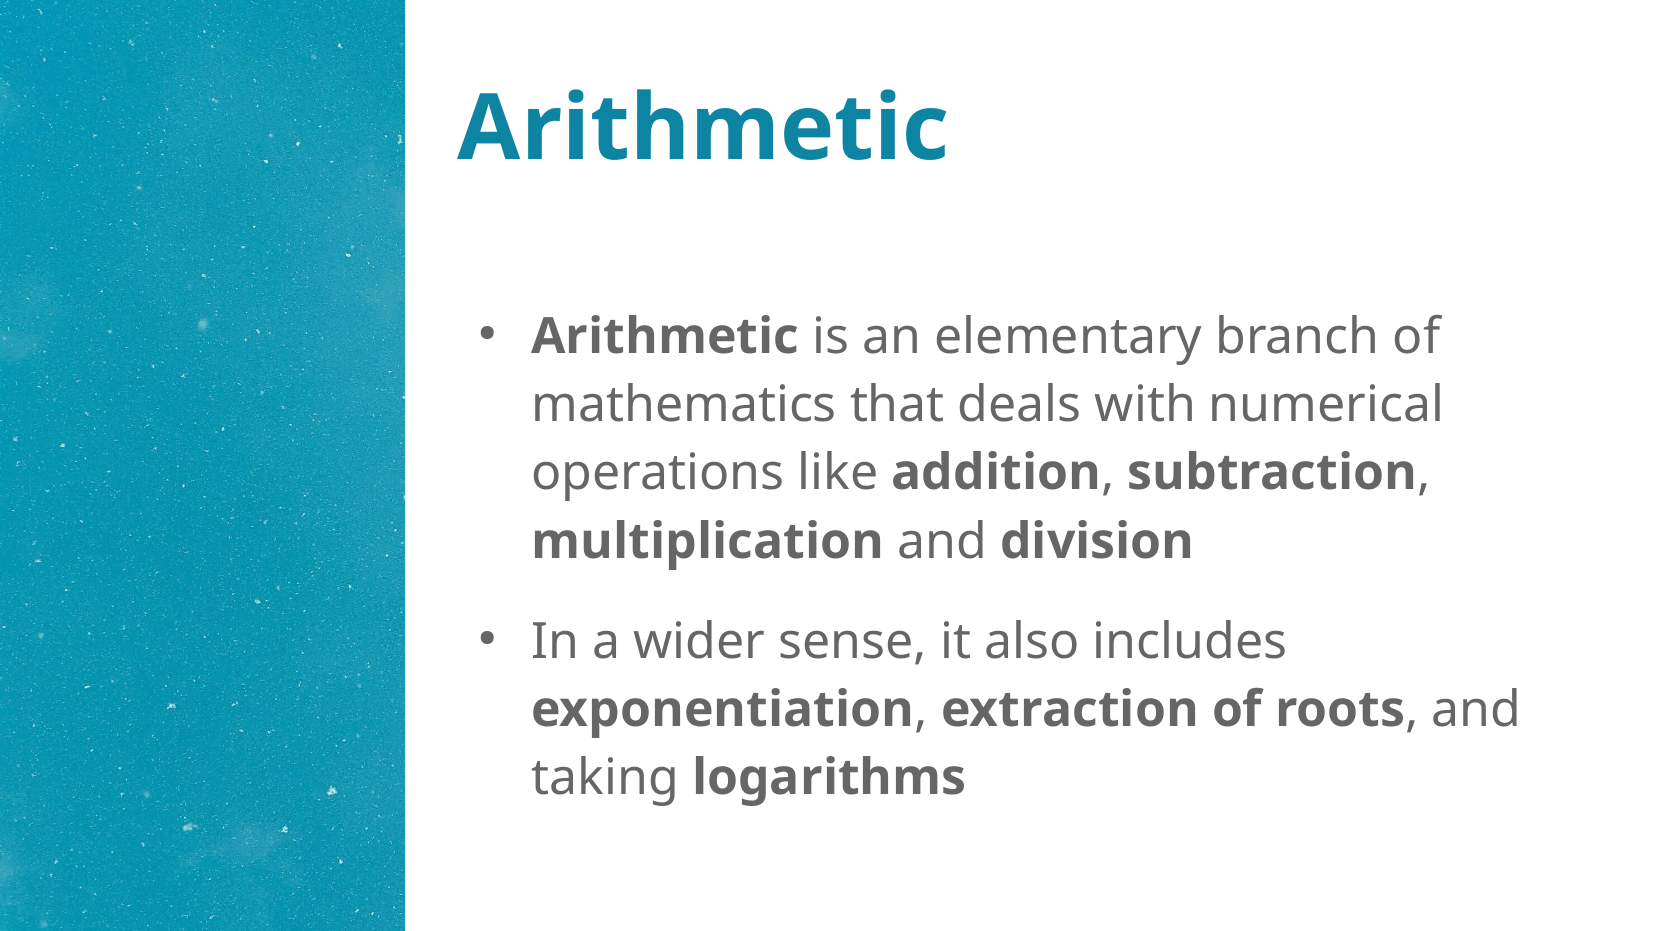

# Arithmetic
Arithmetic is an elementary branch of mathematics that deals with numerical operations like addition, subtraction, multiplication and division
In a wider sense, it also includes exponentiation, extraction of roots, and taking logarithms